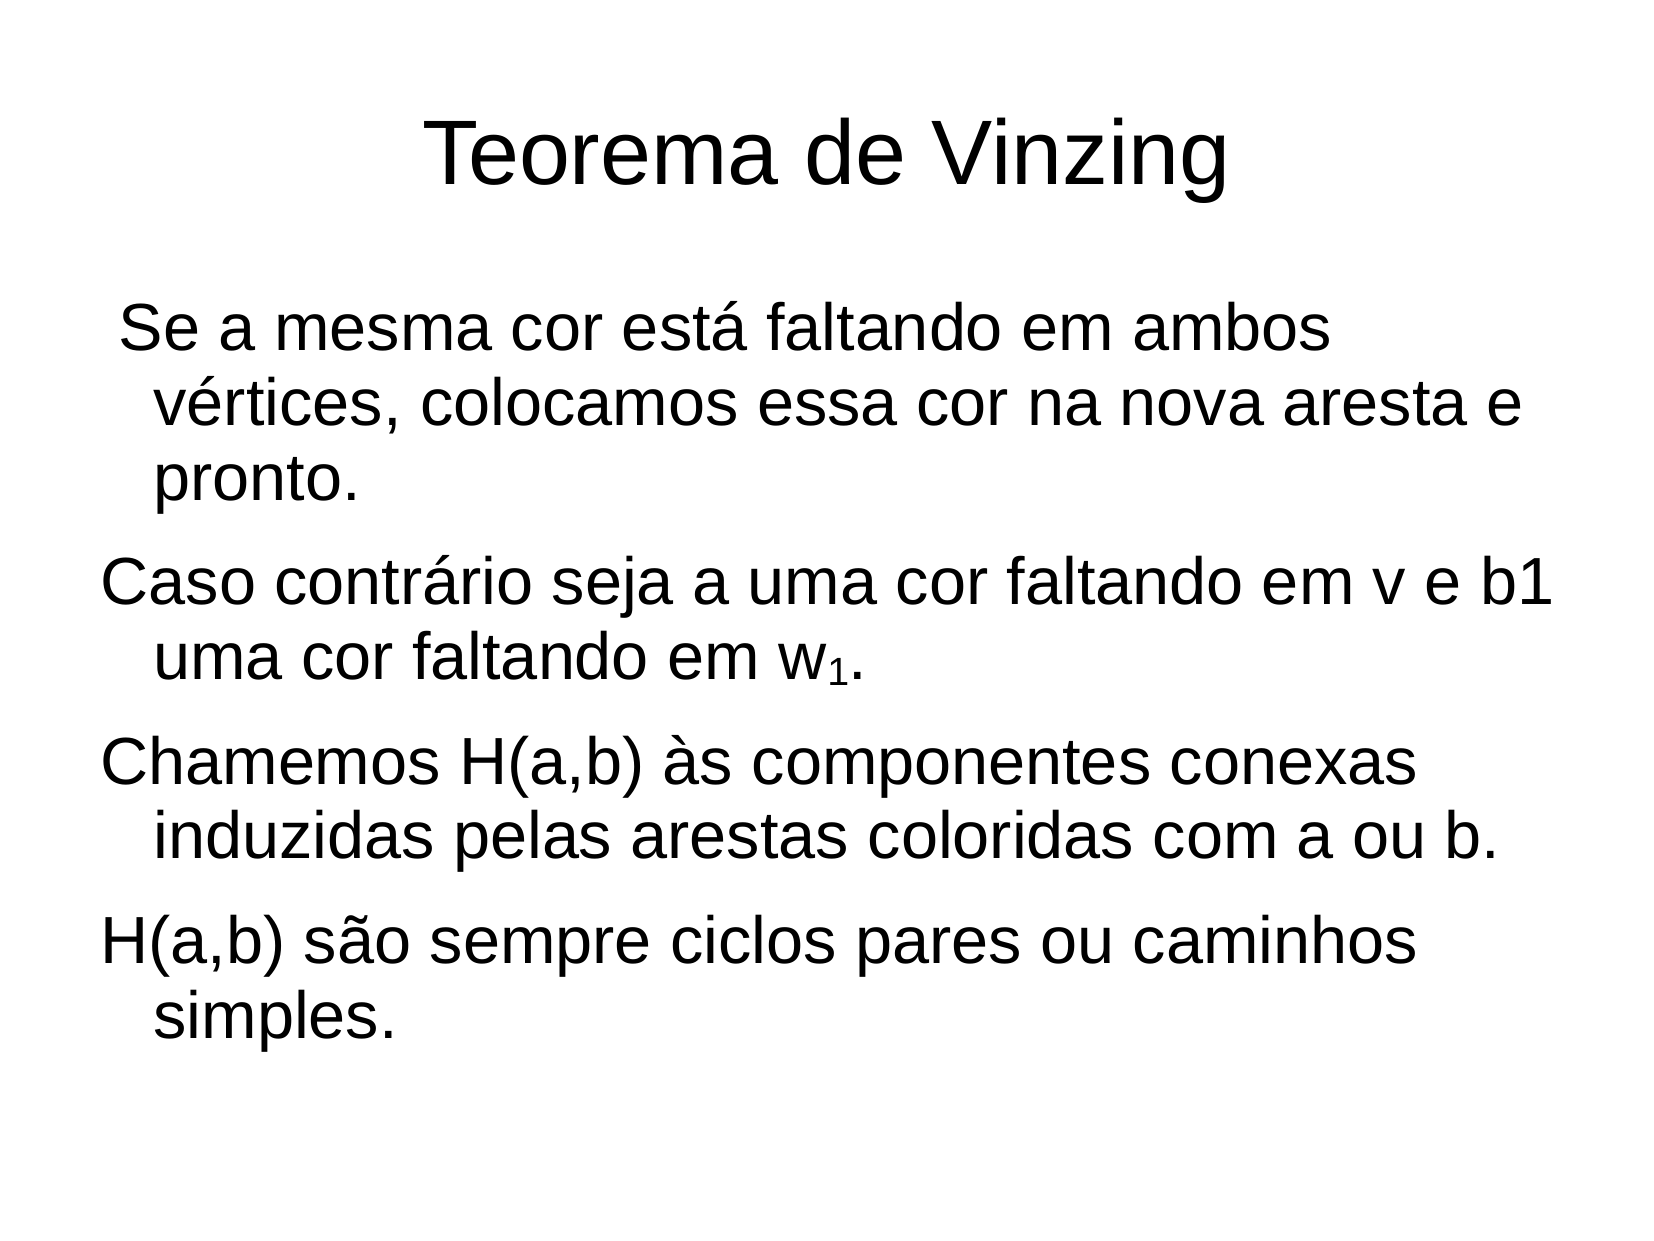

# Teorema de Vinzing
 Se a mesma cor está faltando em ambos vértices, colocamos essa cor na nova aresta e pronto.
Caso contrário seja a uma cor faltando em v e b1 uma cor faltando em w1.
Chamemos H(a,b) às componentes conexas induzidas pelas arestas coloridas com a ou b.
H(a,b) são sempre ciclos pares ou caminhos simples.